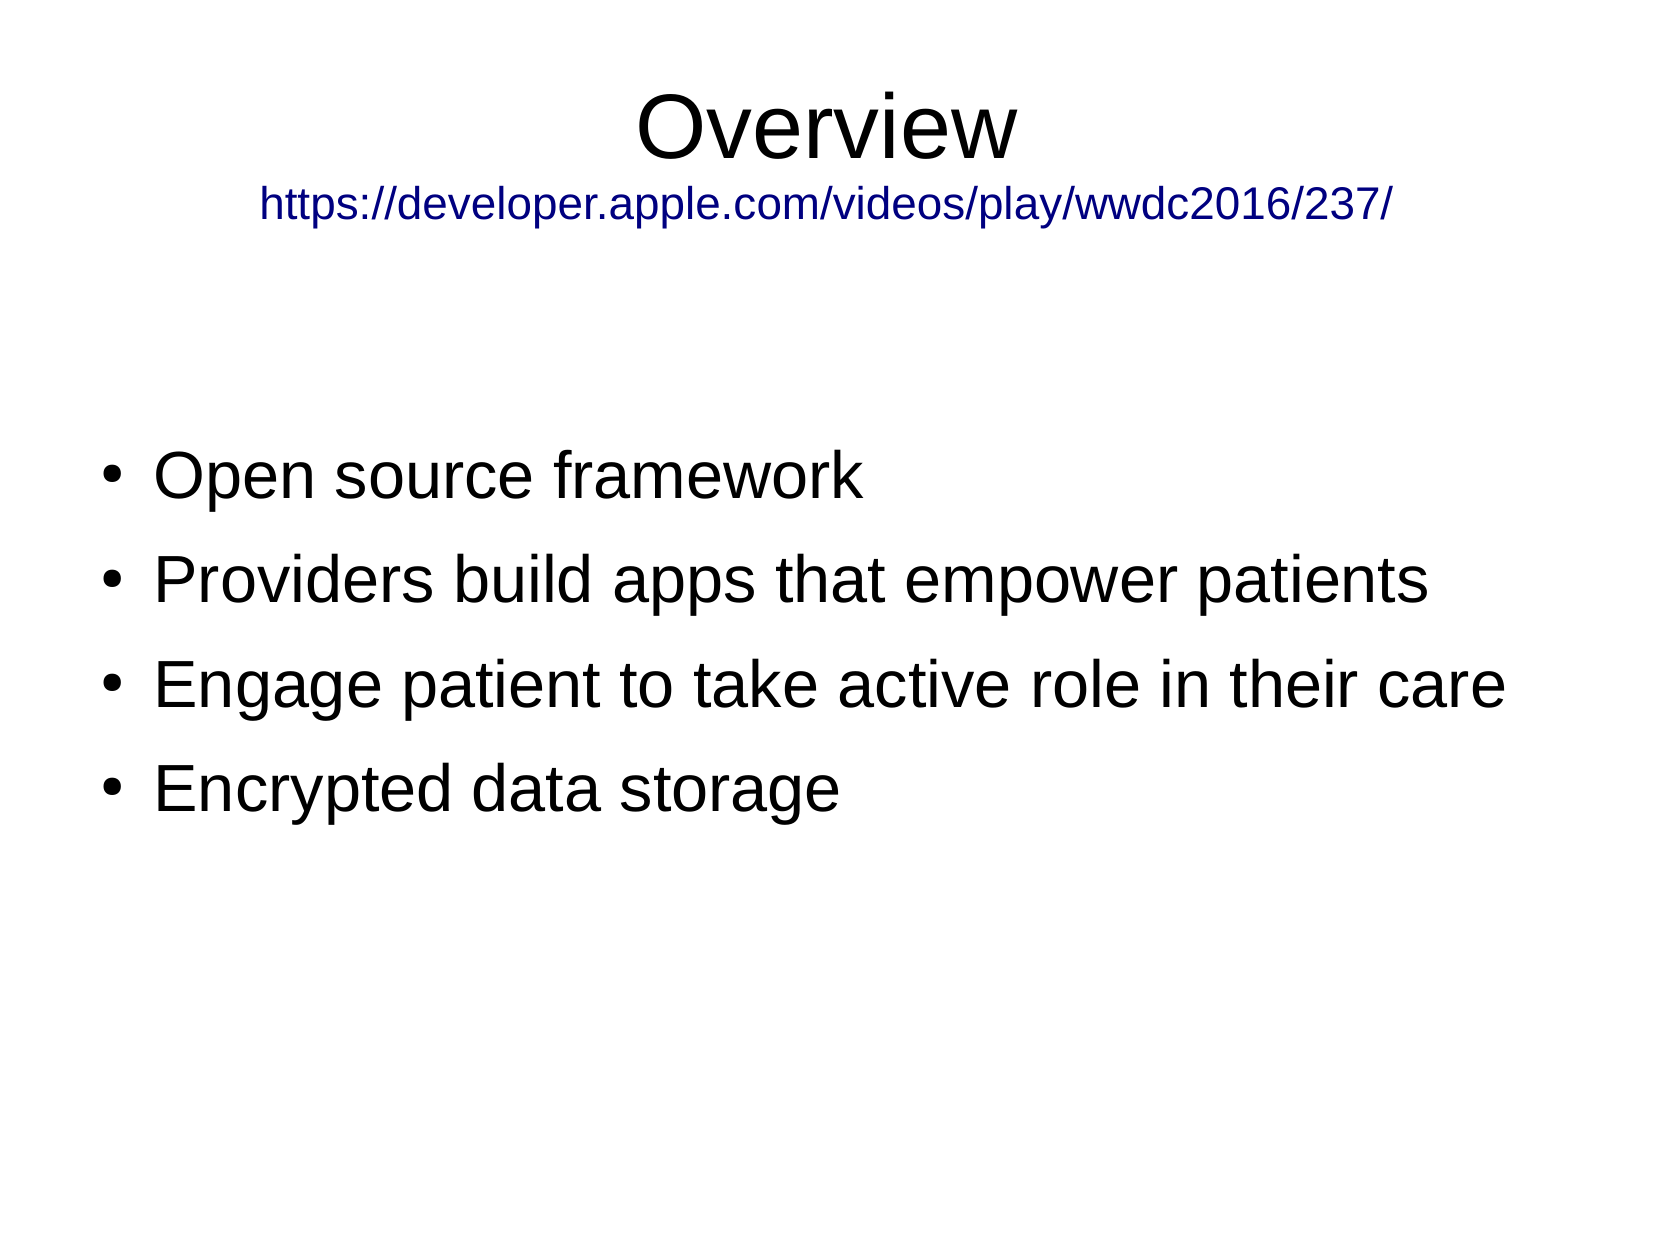

# Overview https://developer.apple.com/videos/play/wwdc2016/237/
Open source framework
Providers build apps that empower patients
Engage patient to take active role in their care
Encrypted data storage